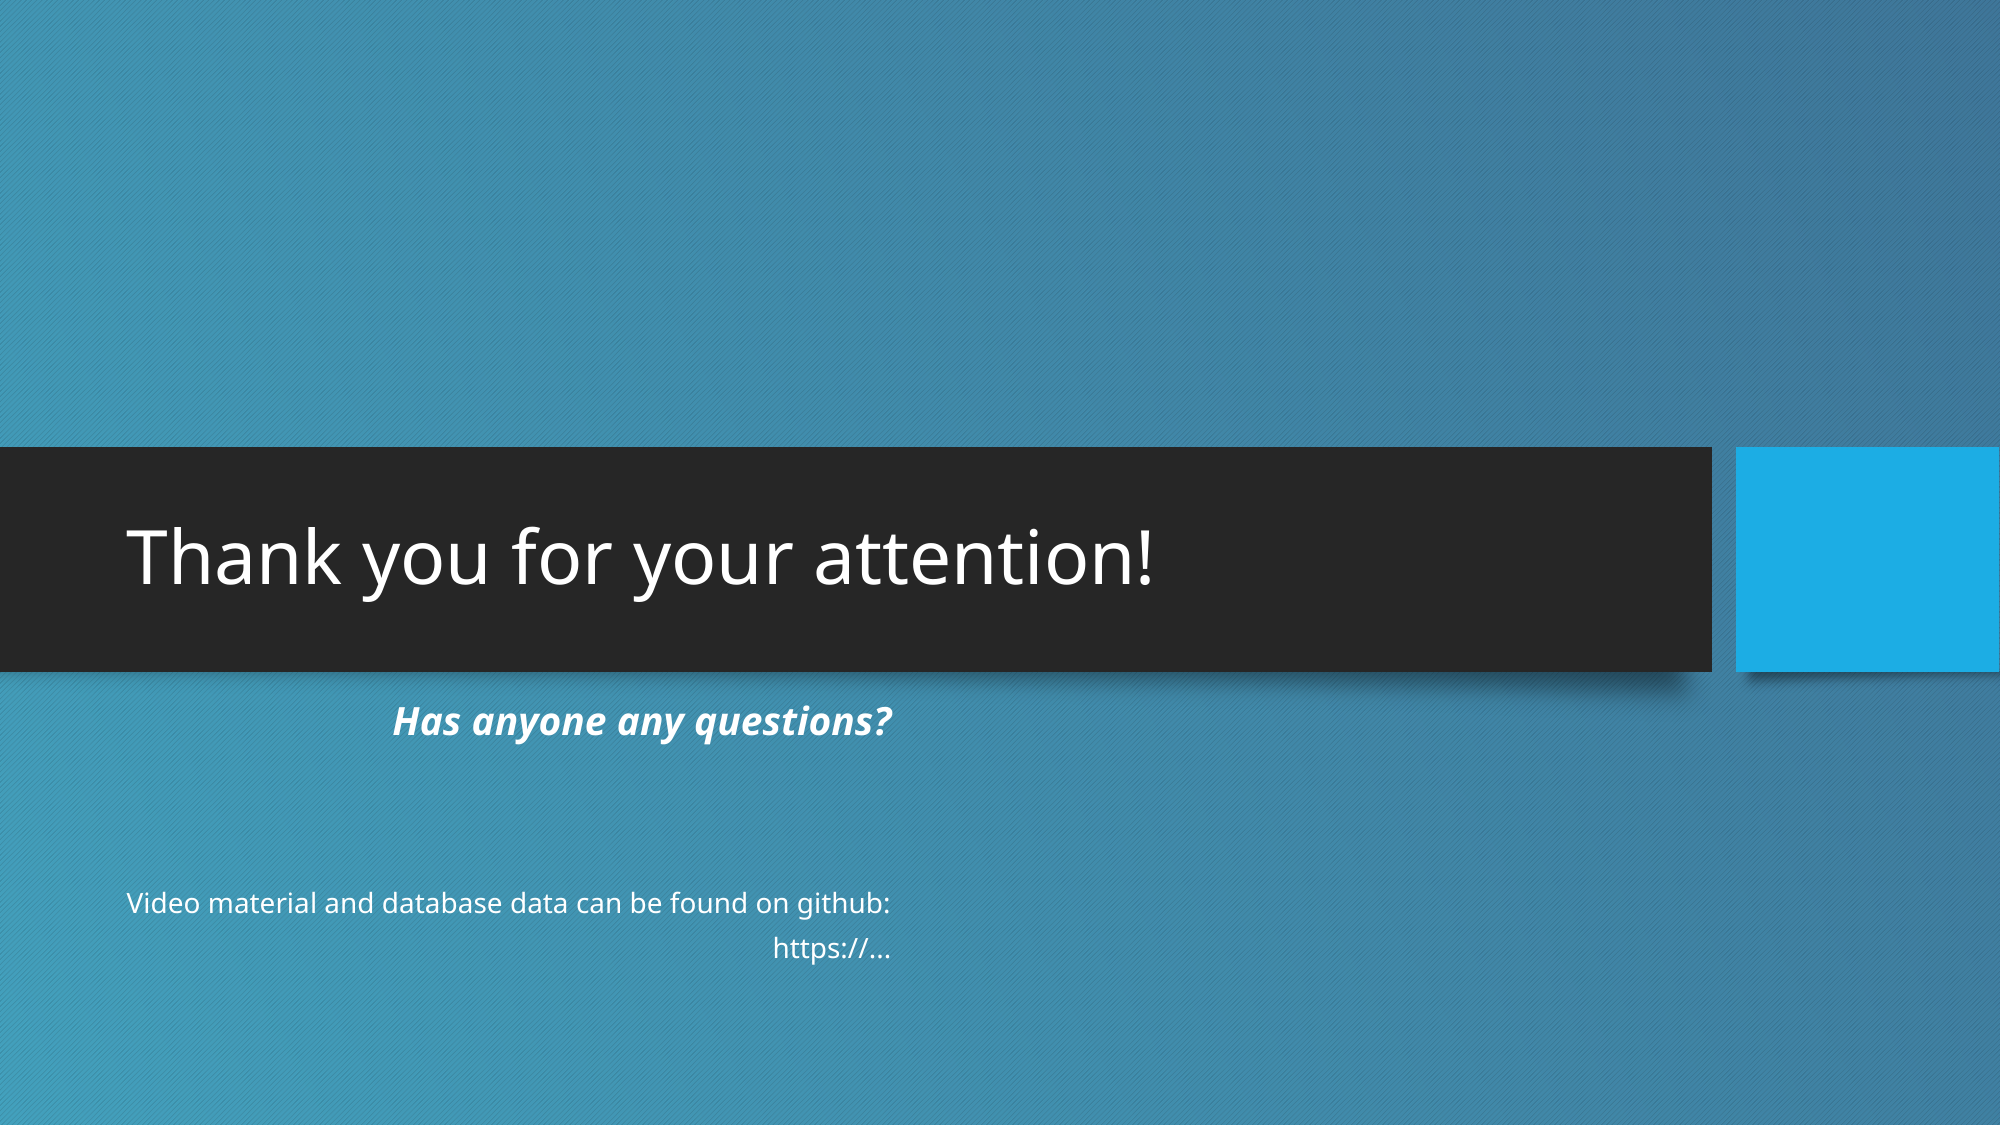

# Thank you for your attention!
Has anyone any questions?
Video material and database data can be found on github:
https://...